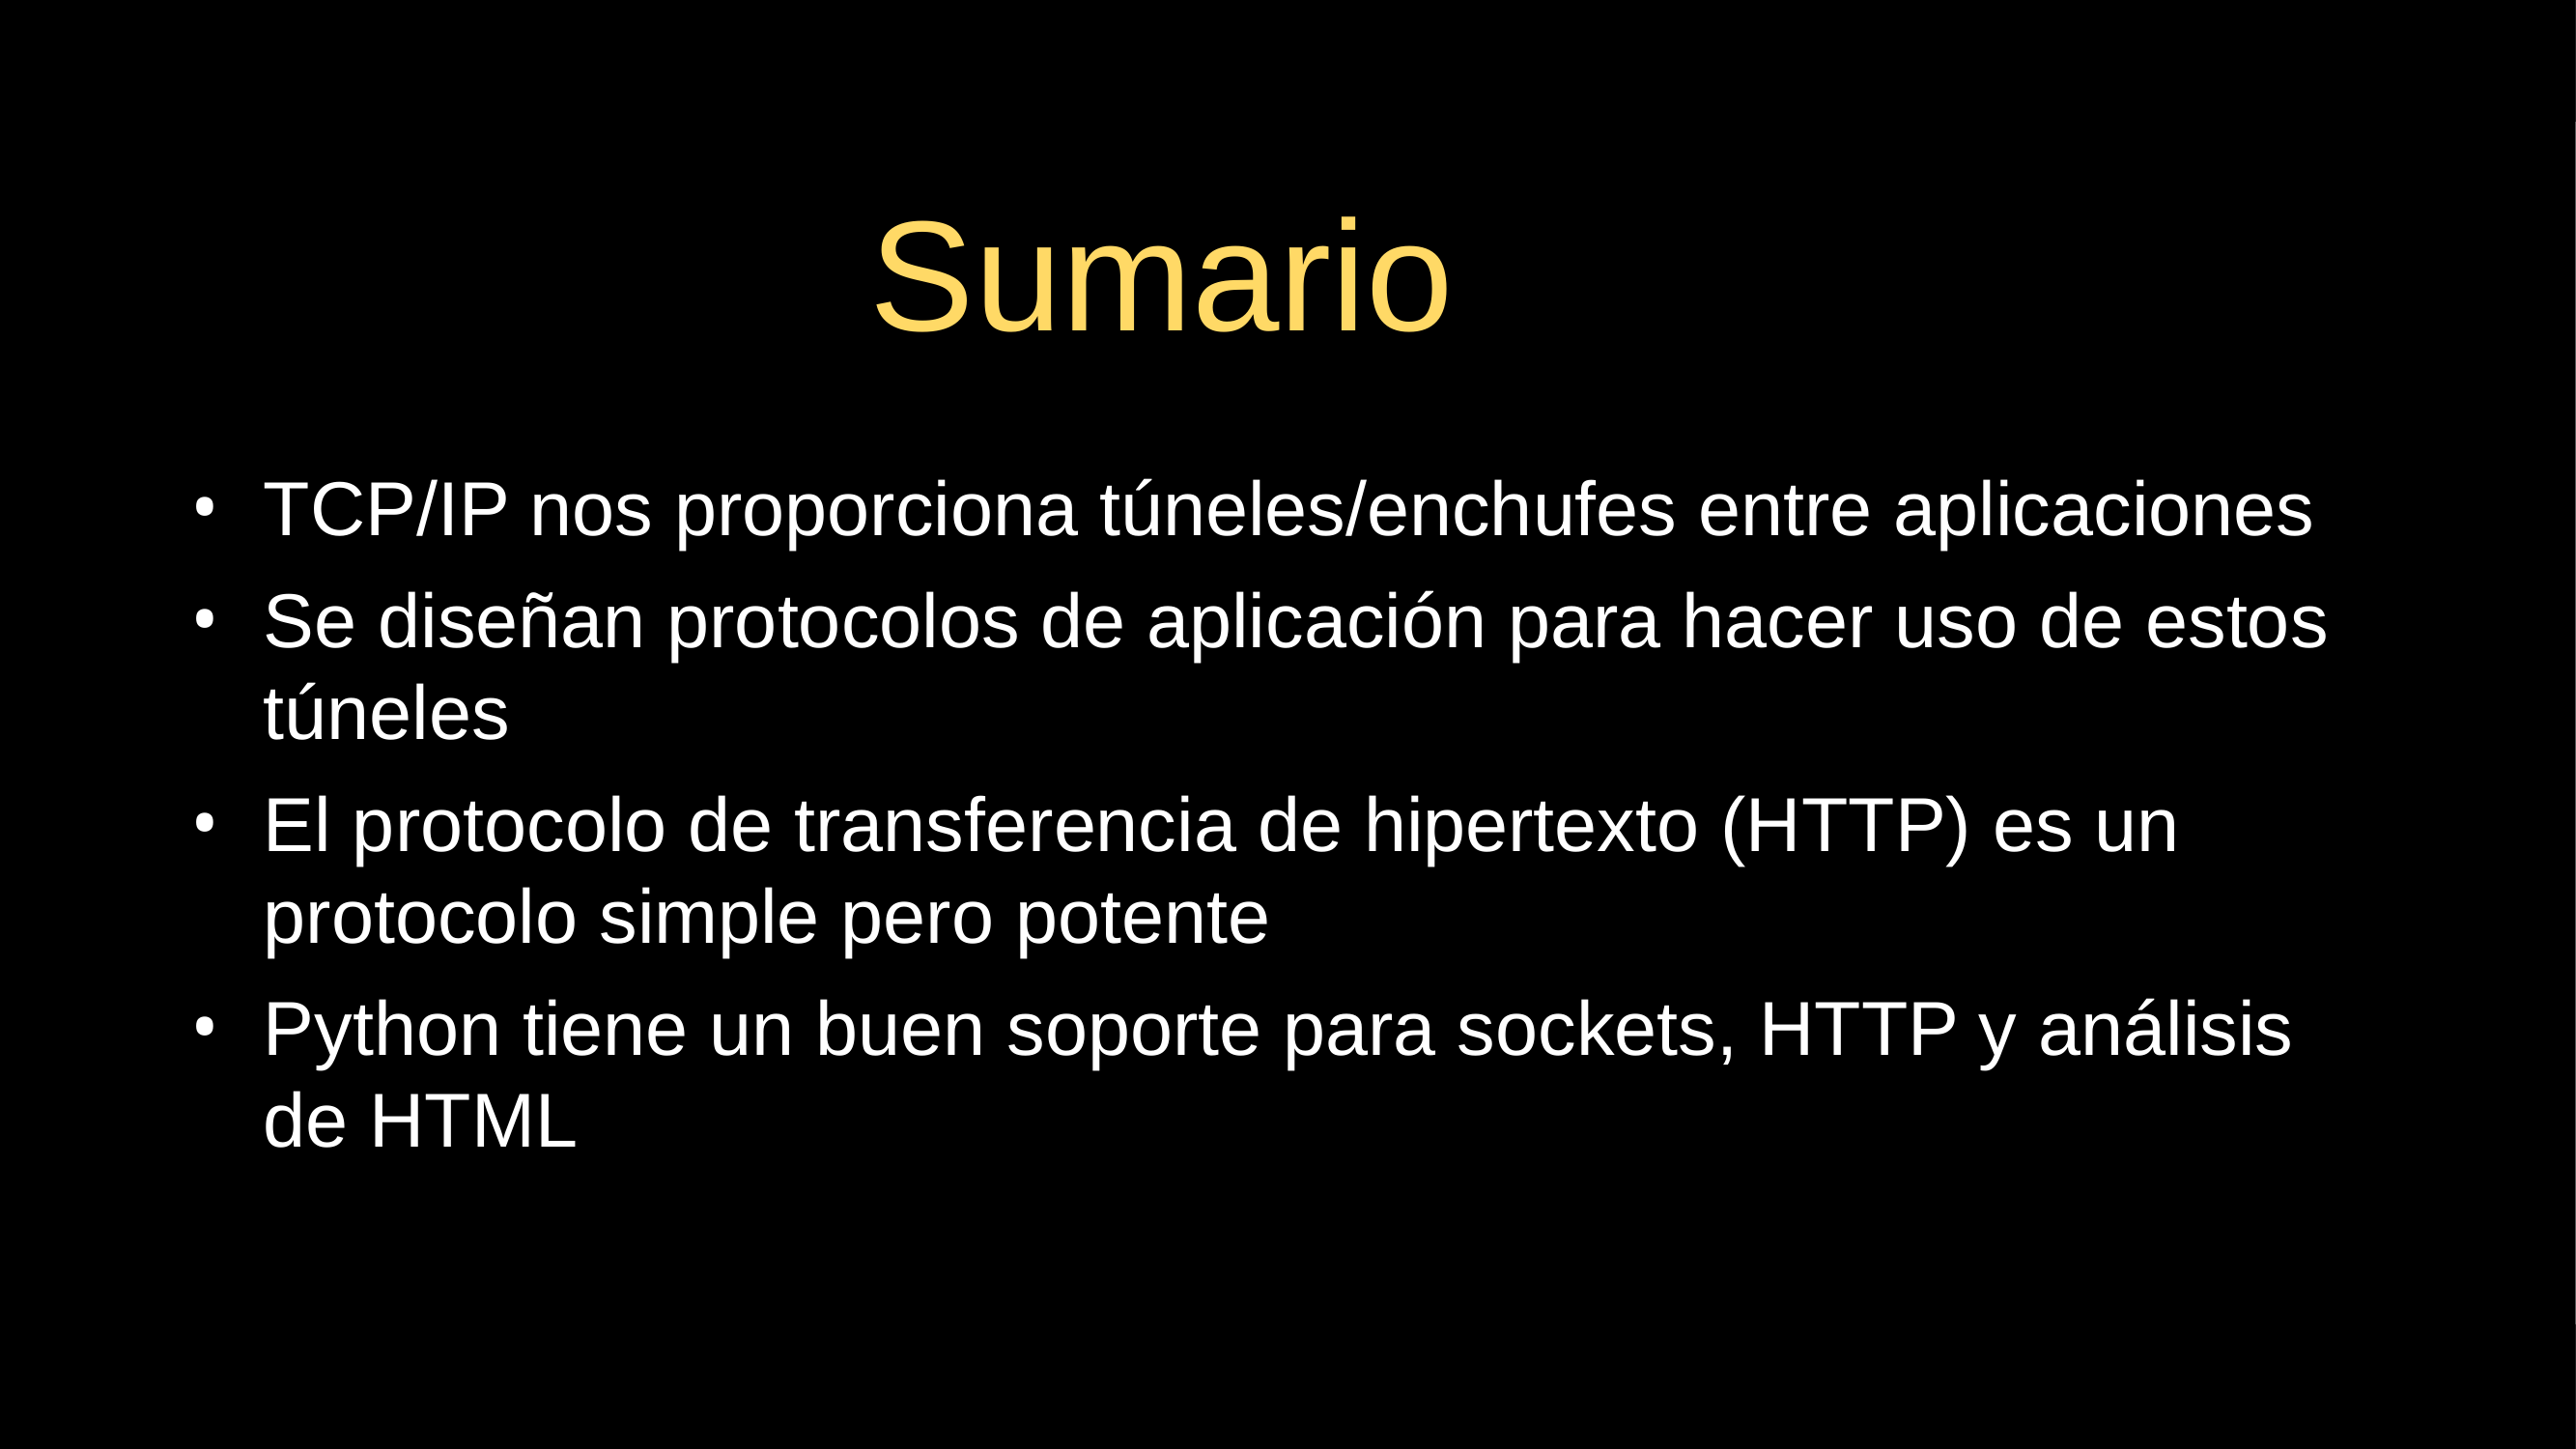

# Sumario
TCP/IP nos proporciona túneles/enchufes entre aplicaciones
Se diseñan protocolos de aplicación para hacer uso de estos túneles
El protocolo de transferencia de hipertexto (HTTP) es un protocolo simple pero potente
Python tiene un buen soporte para sockets, HTTP y análisis de HTML